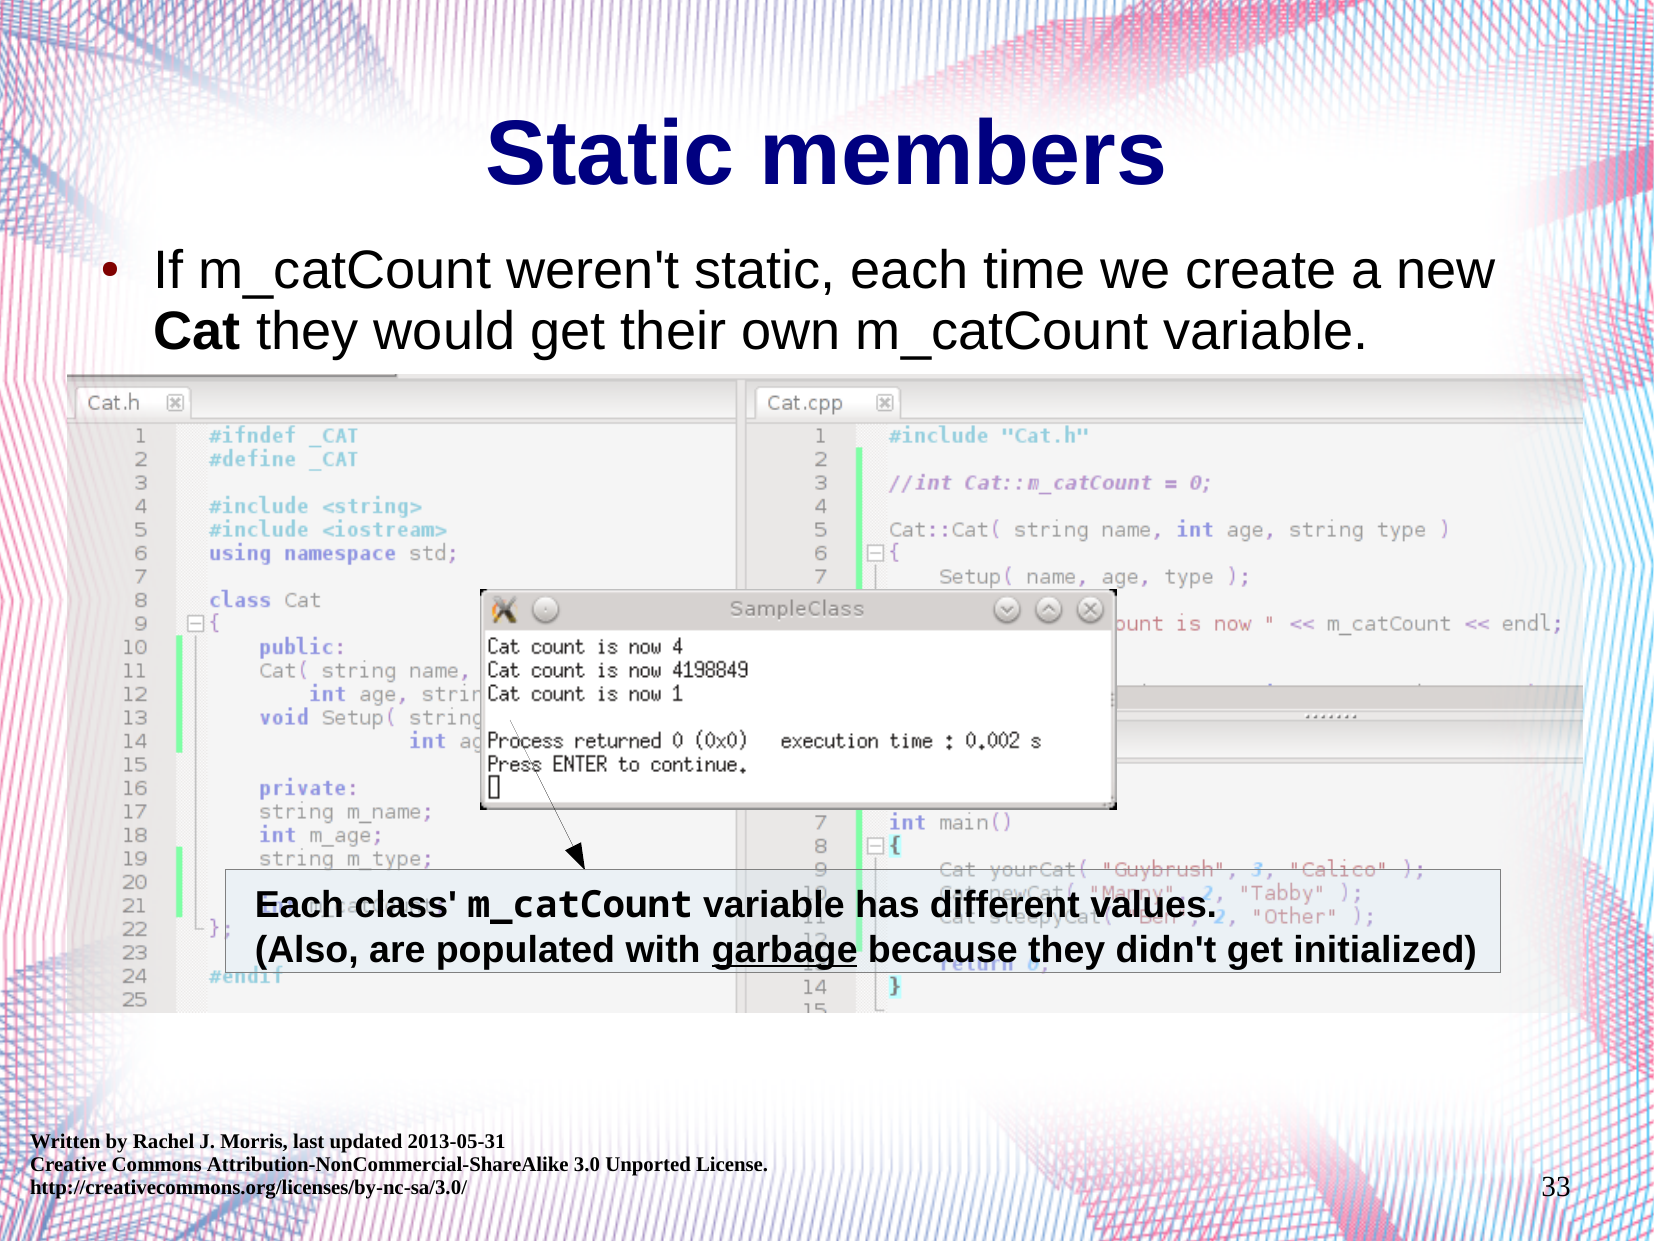

# Static members
If m_catCount weren't static, each time we create a new Cat they would get their own m_catCount variable.
Each class' m_catCount variable has different values.
(Also, are populated with garbage because they didn't get initialized)
33